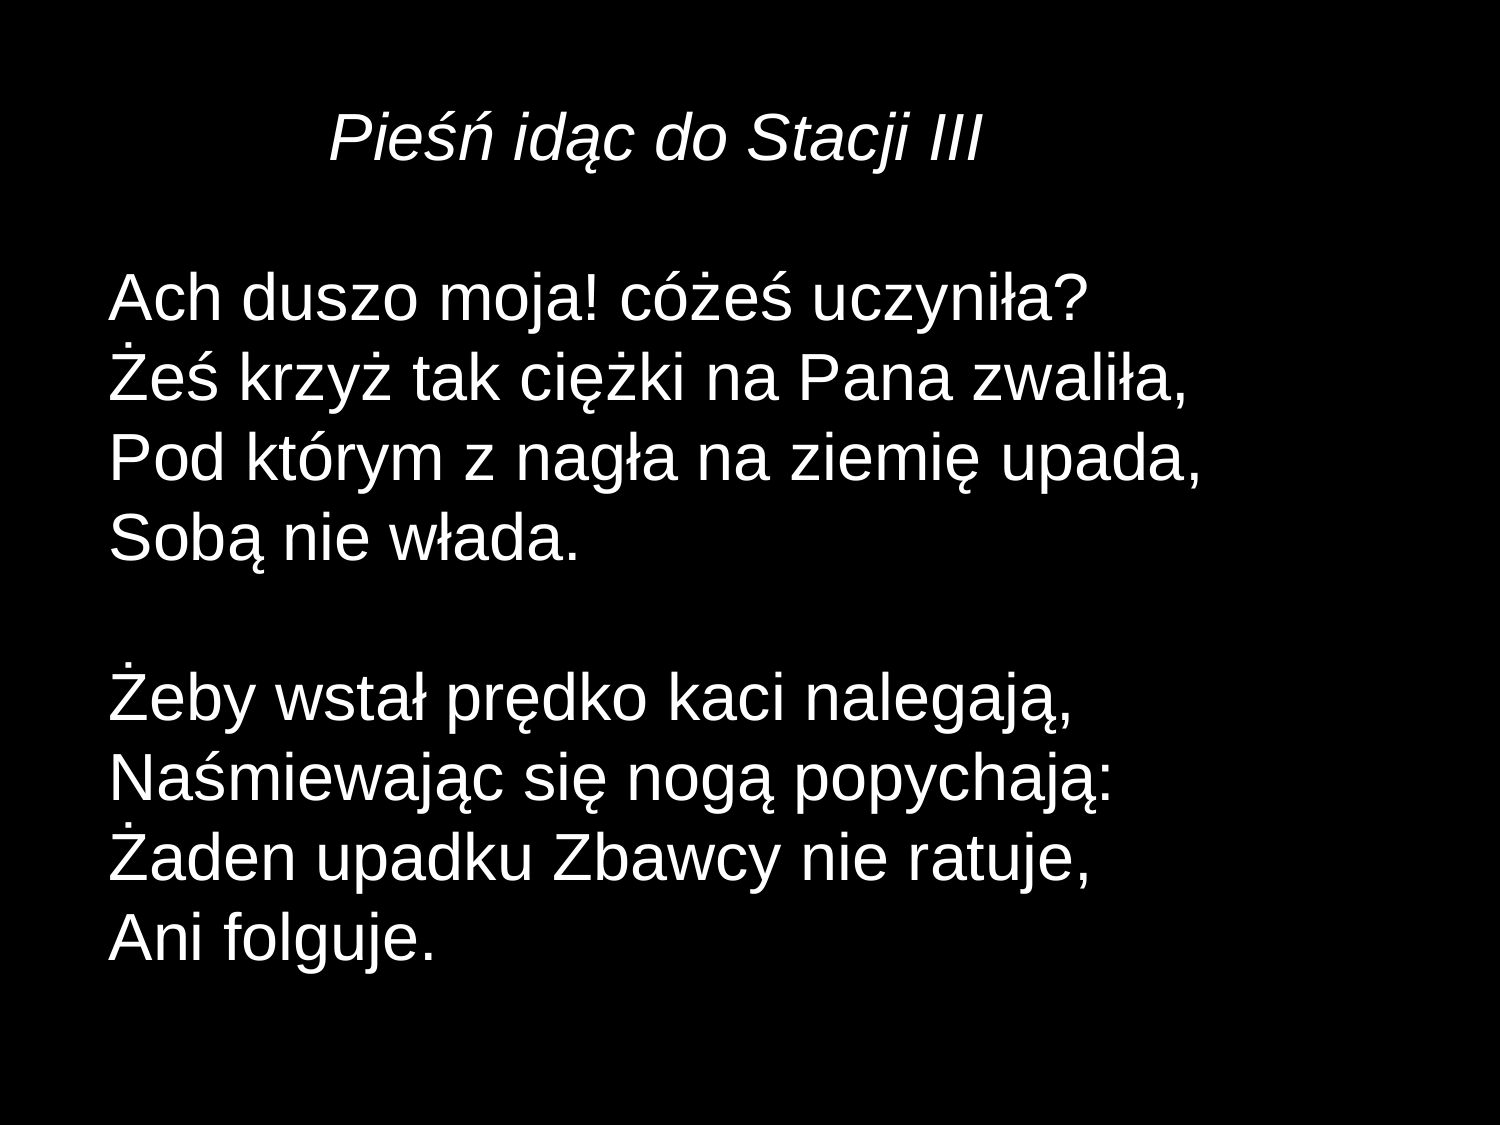

Pieśń idąc do Stacji III
Ach duszo moja! cóżeś uczyniła?
Żeś krzyż tak ciężki na Pana zwaliła,
Pod którym z nagła na ziemię upada,
Sobą nie włada.
Żeby wstał prędko kaci nalegają,
Naśmiewając się nogą popychają:
Żaden upadku Zbawcy nie ratuje,
Ani folguje.